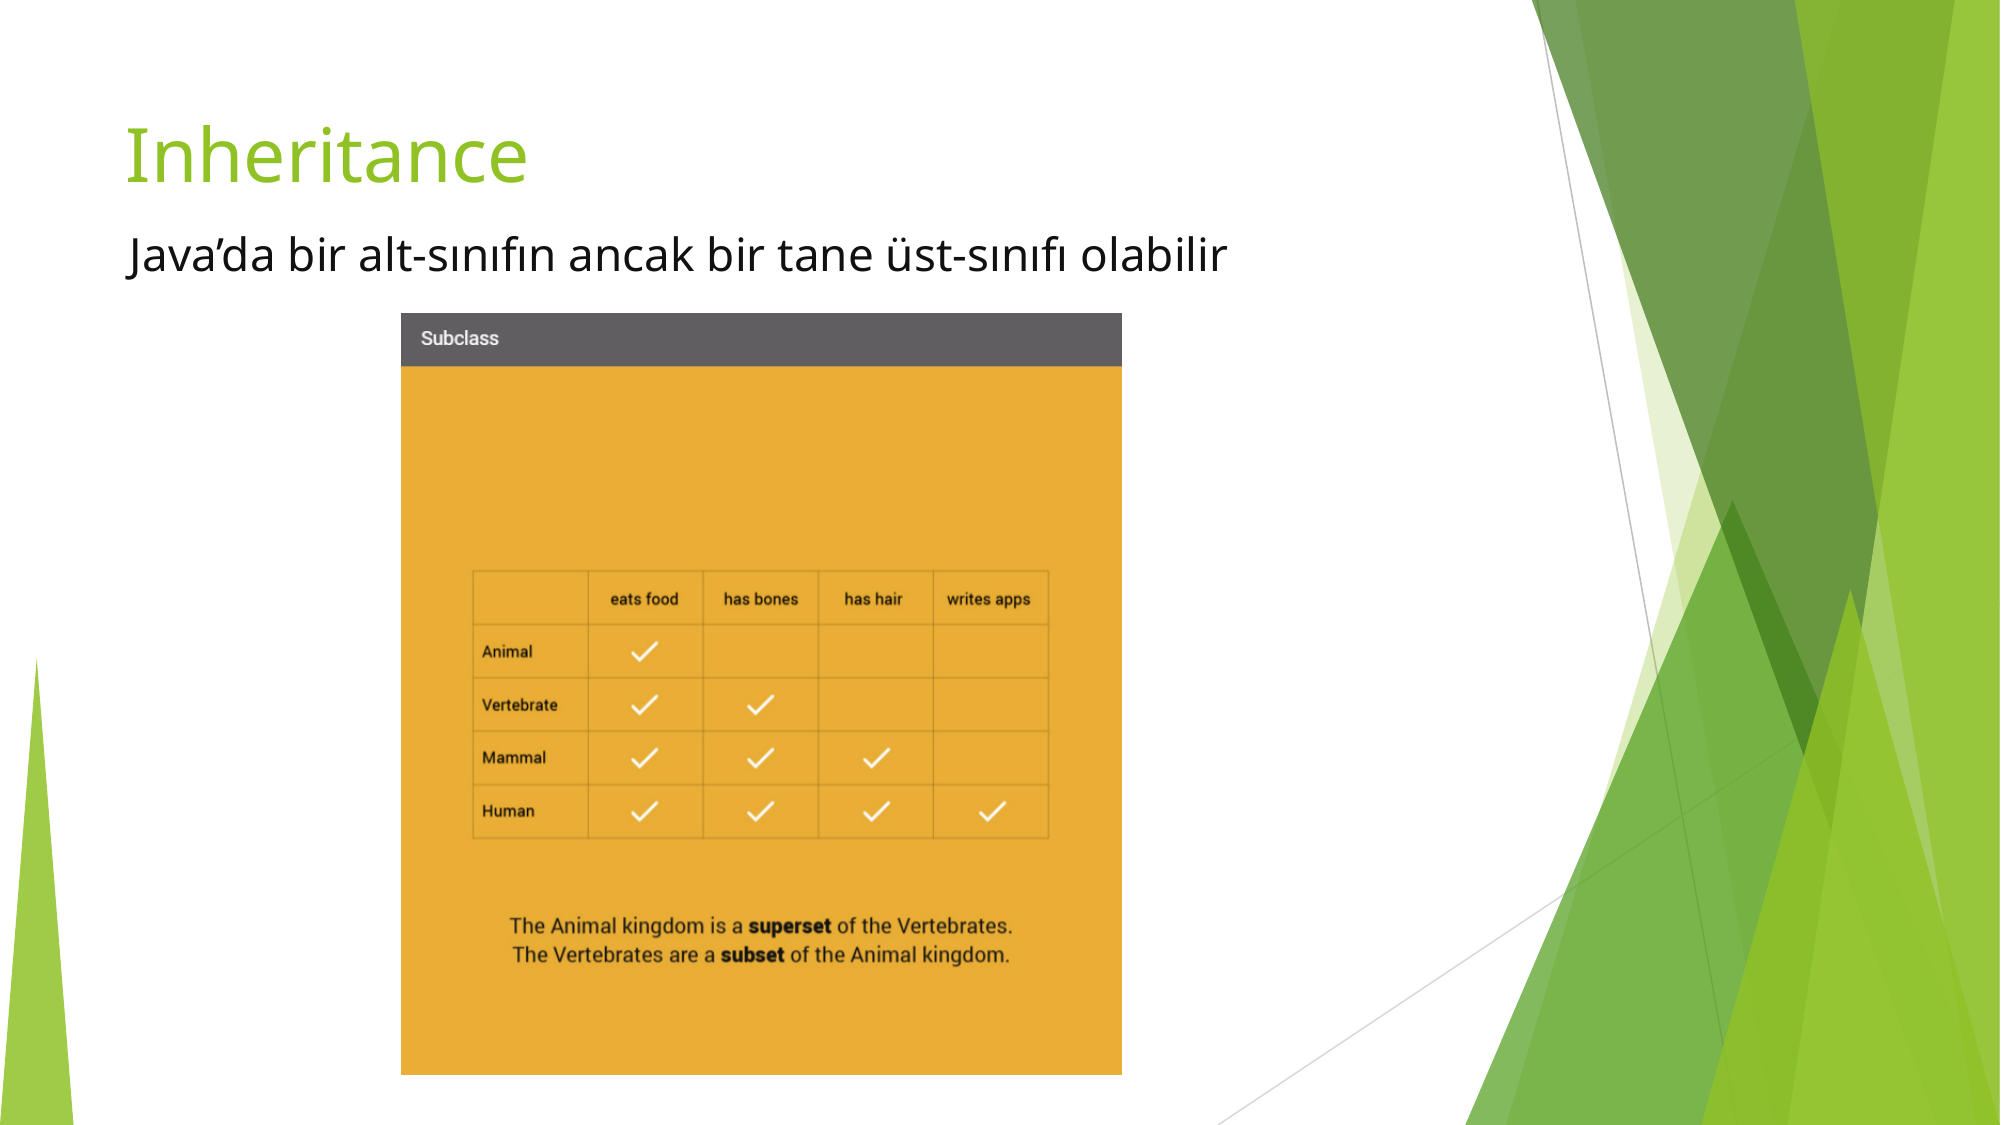

Java’da bir alt-sınıfın ancak bir tane üst-sınıfı olabilir
# Inheritance